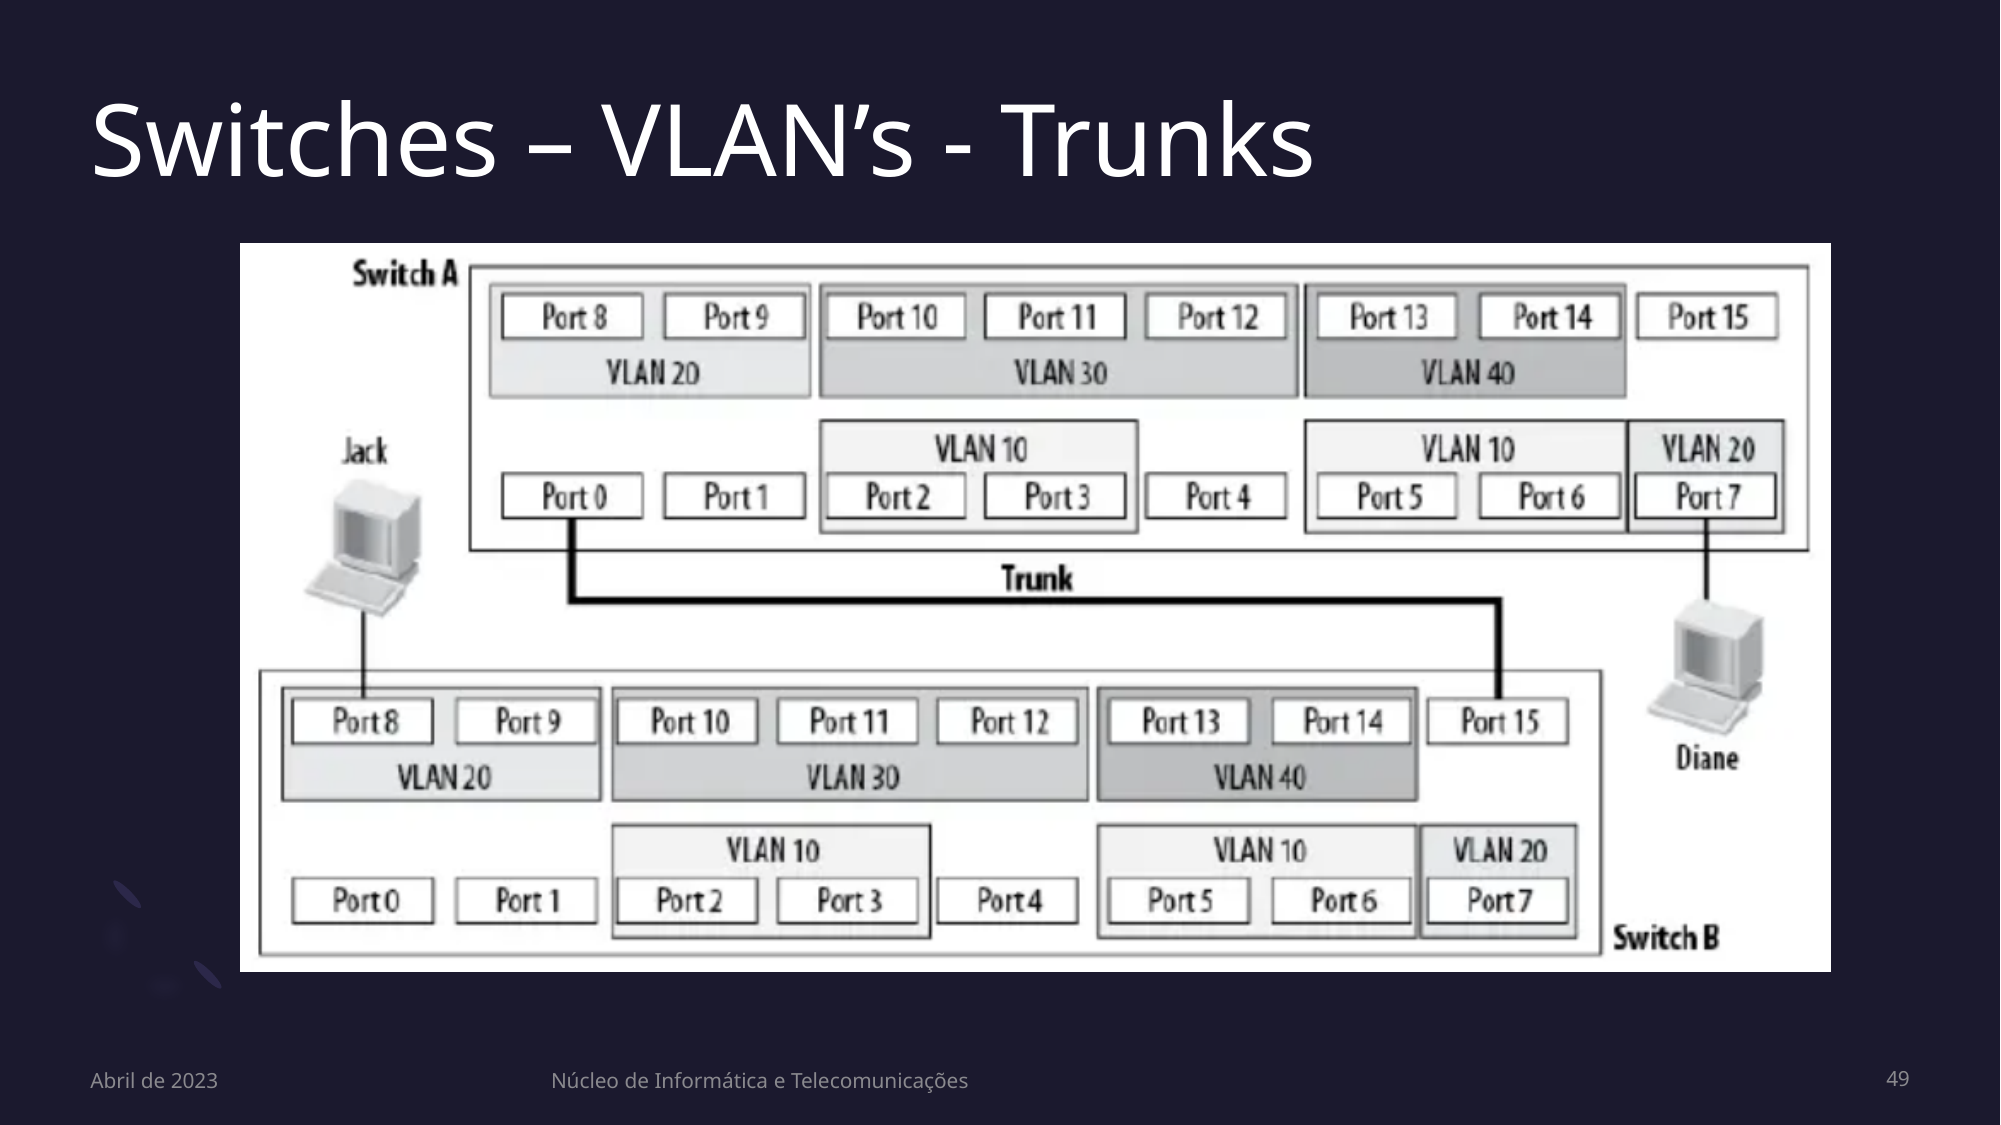

# Switches – VLAN’s - Trunks
Abril de 2023
Núcleo de Informática e Telecomunicações